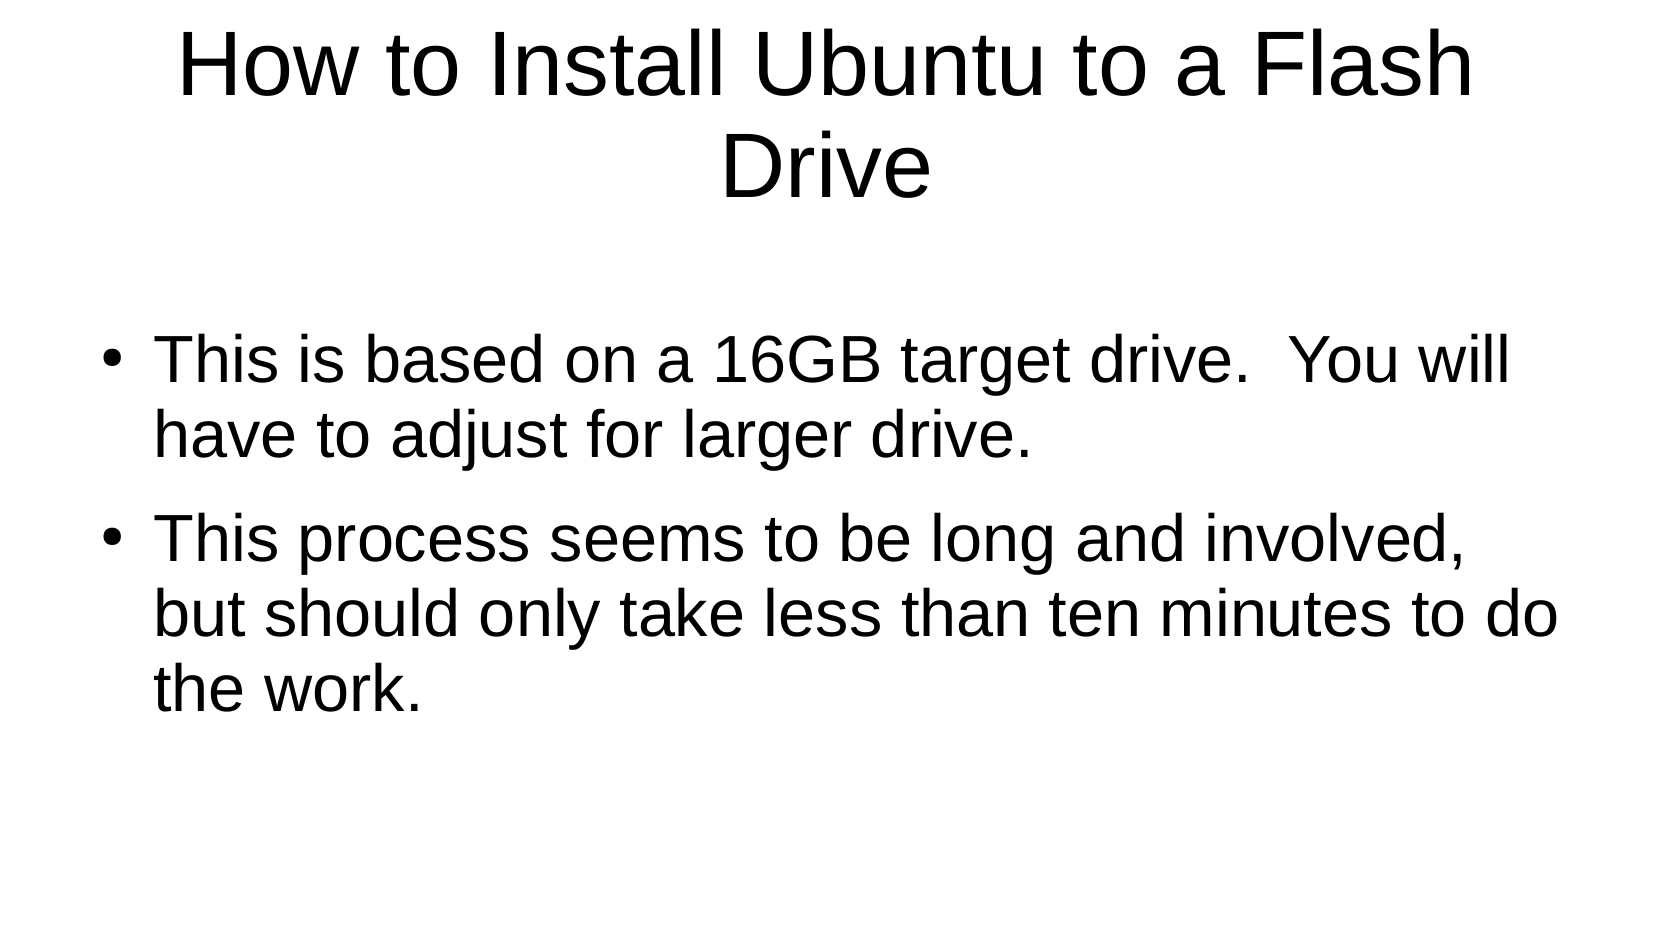

# How to Install Ubuntu to a Flash Drive
This is based on a 16GB target drive. You will have to adjust for larger drive.
This process seems to be long and involved, but should only take less than ten minutes to do the work.